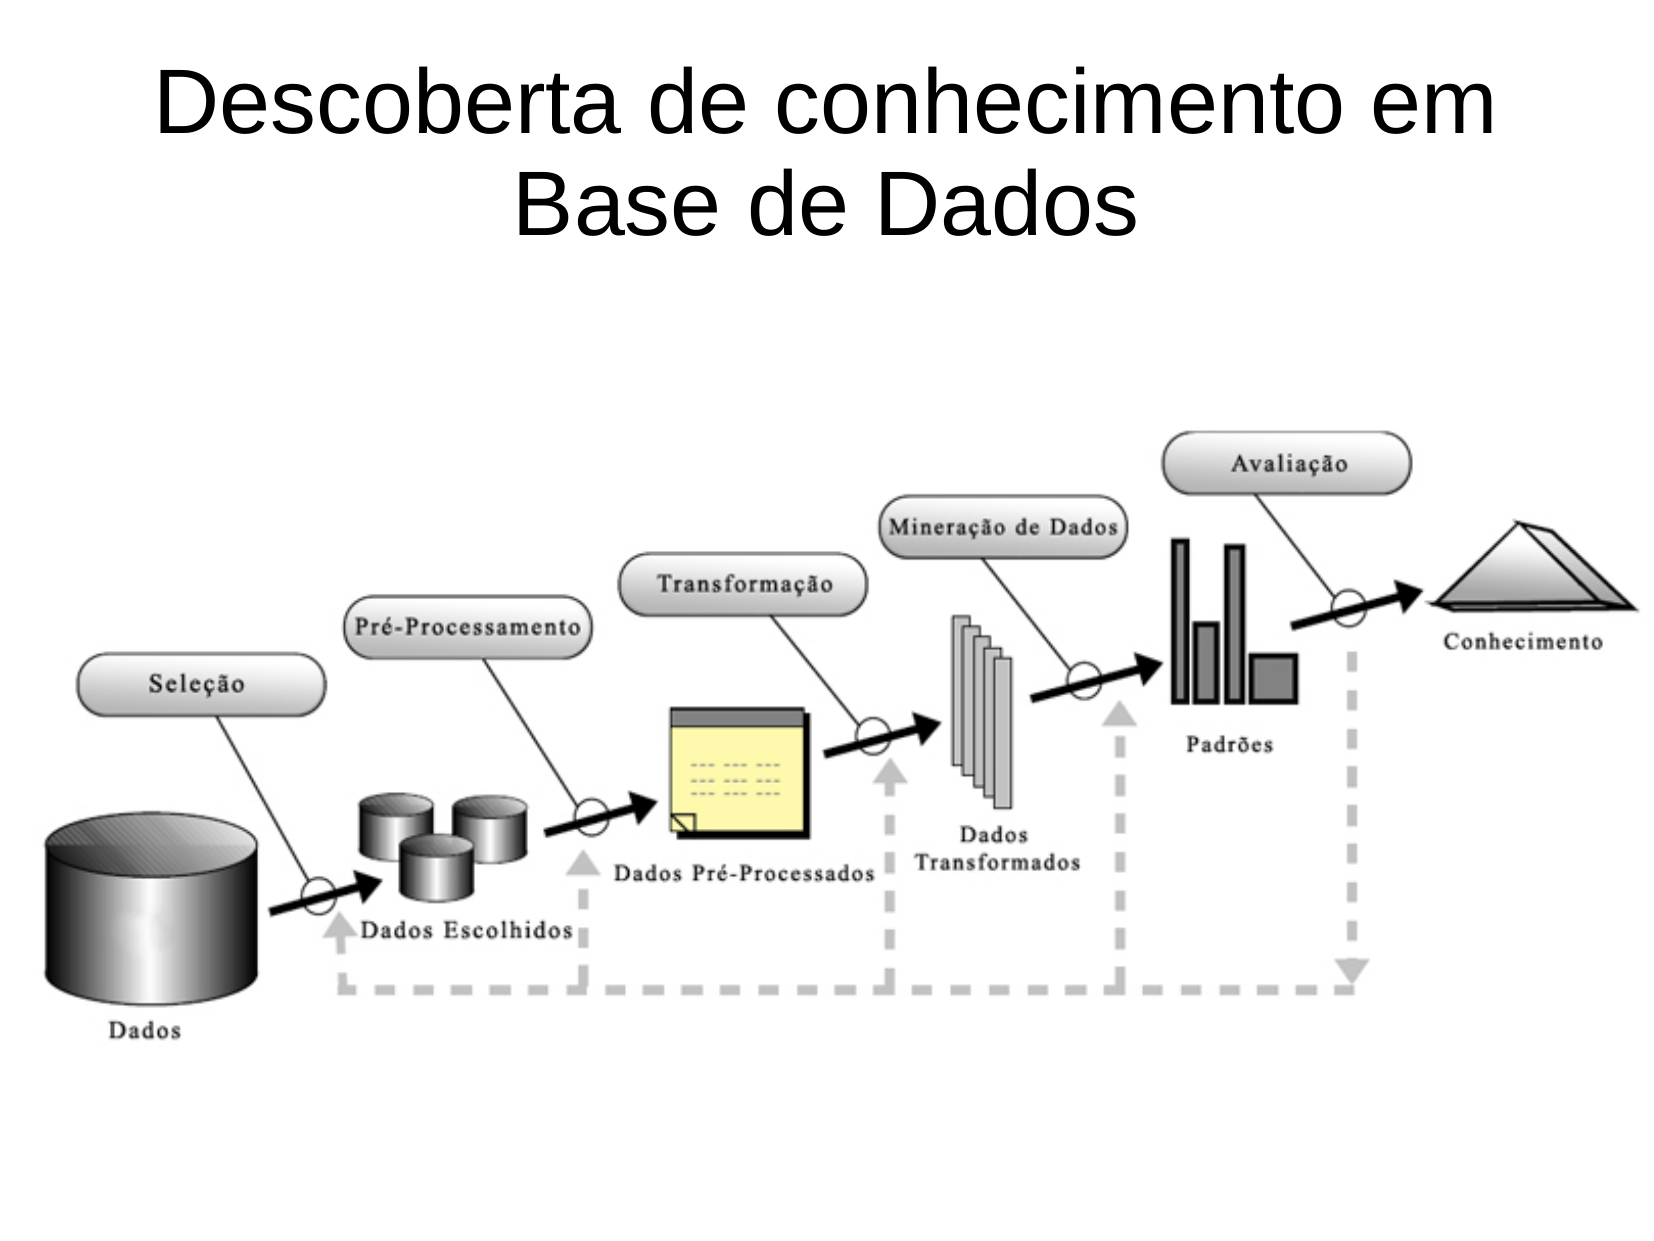

# Descoberta de conhecimento em Base de Dados